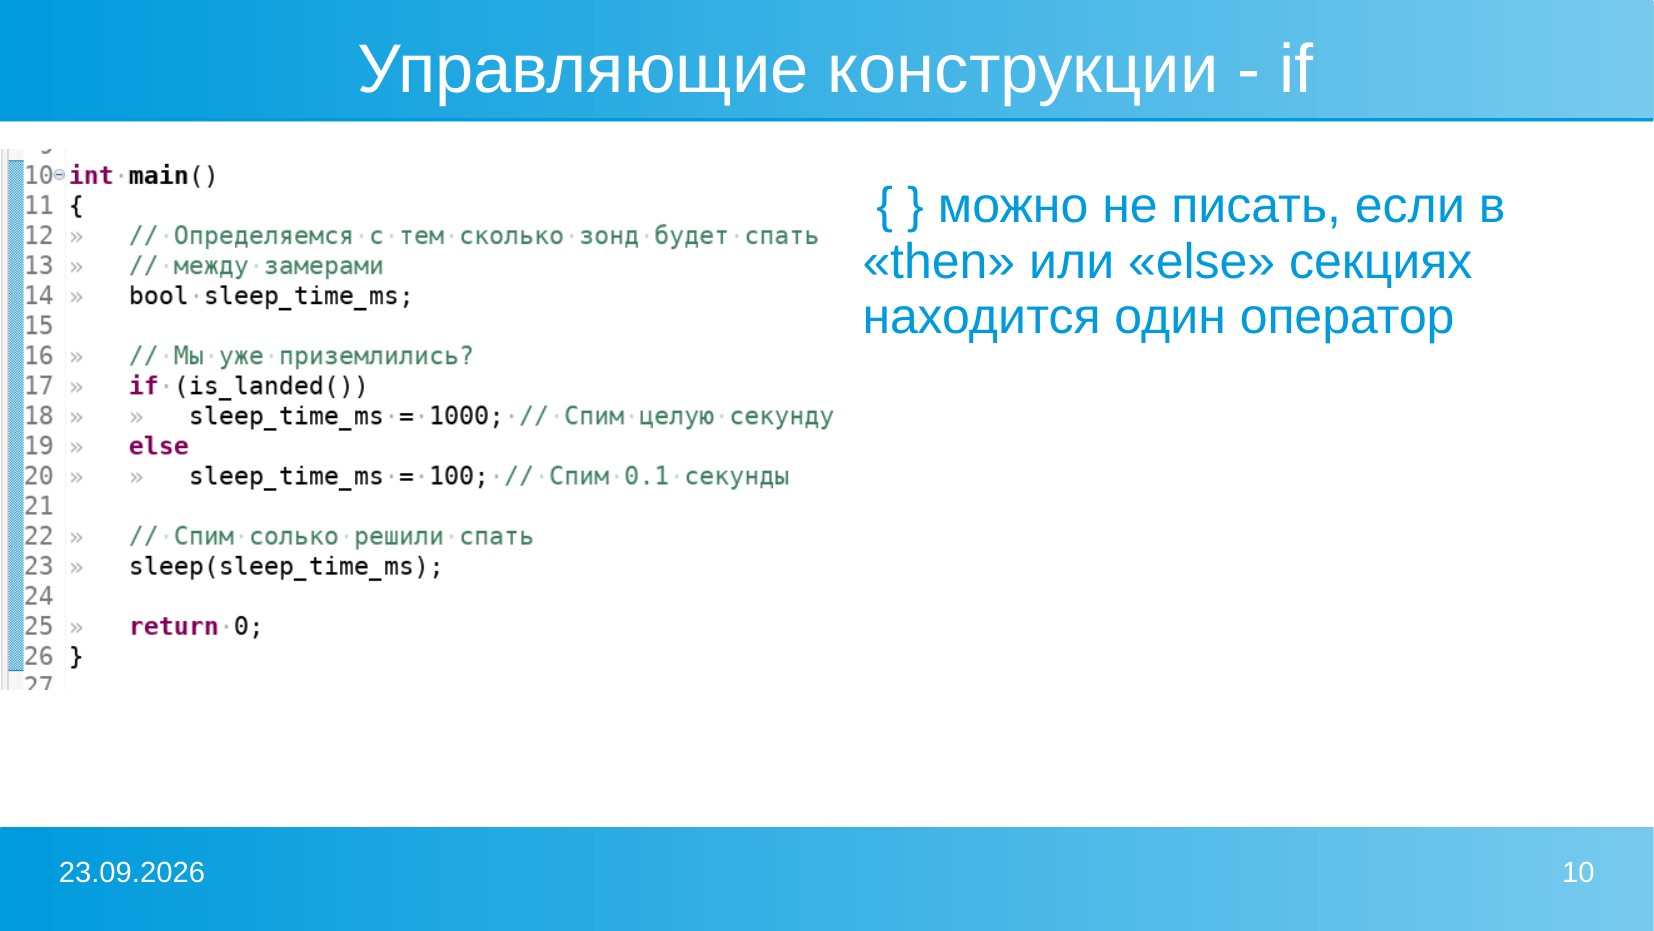

# Управляющие конструкции - if
 { } можно не писать, если в «then» или «else» секциях находится один оператор
10